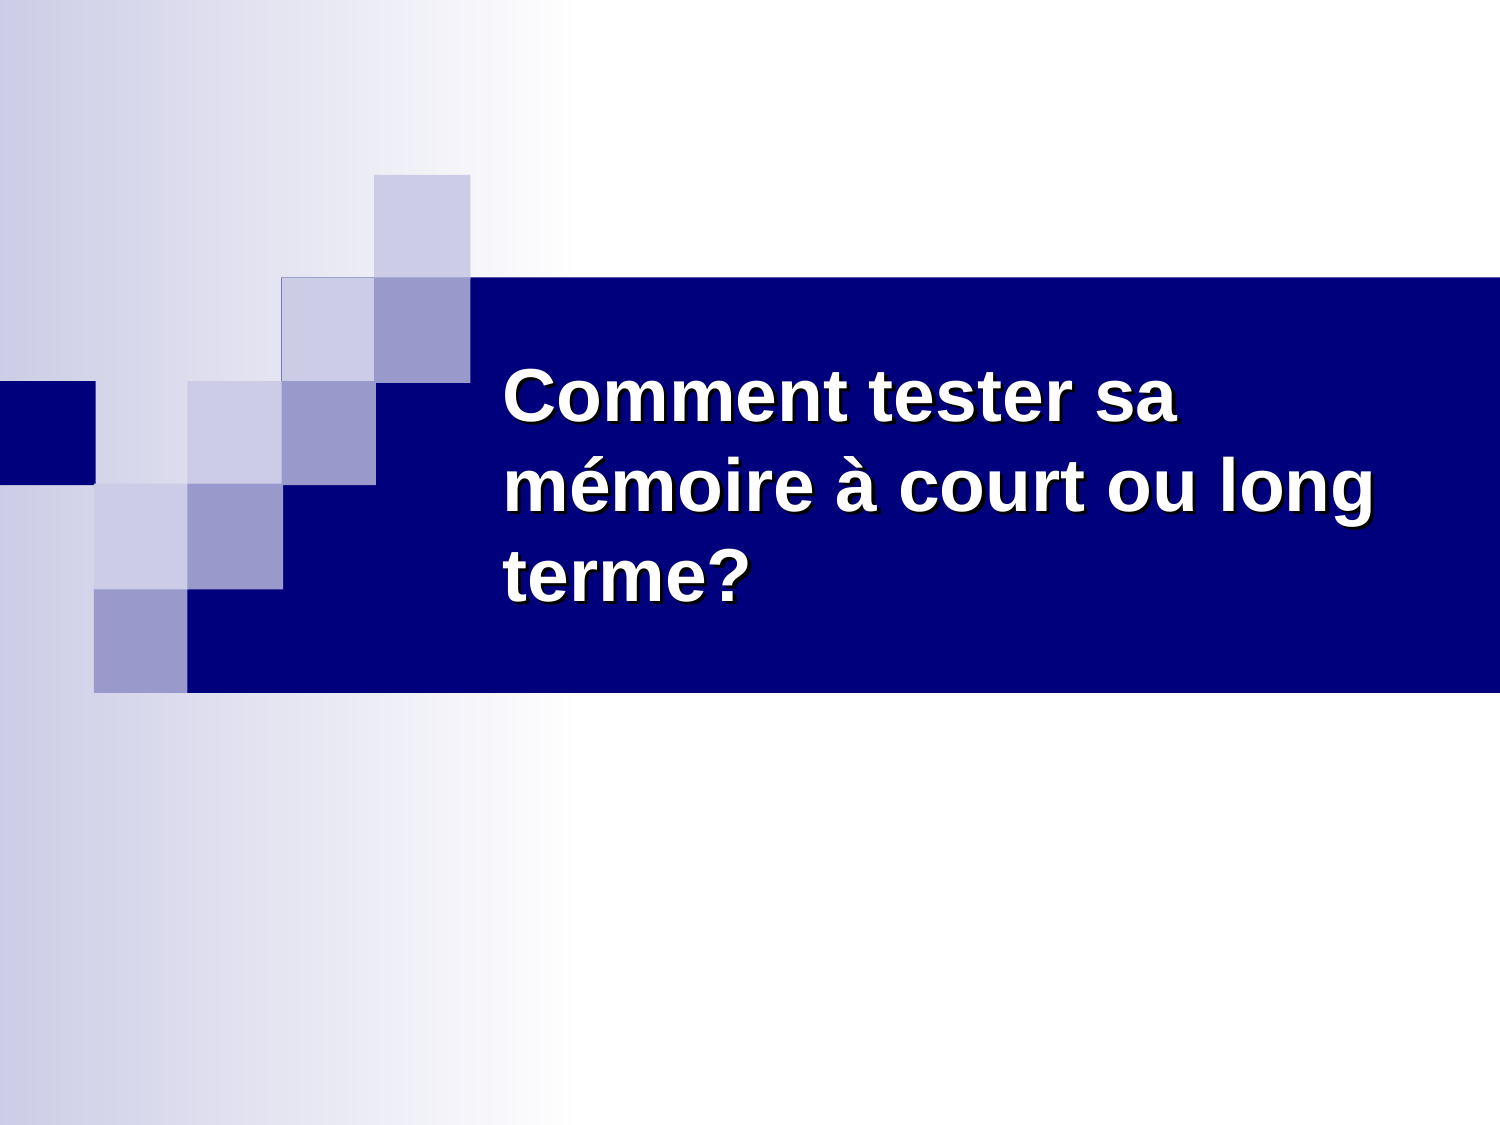

# Comment tester sa mémoire à court ou long terme?